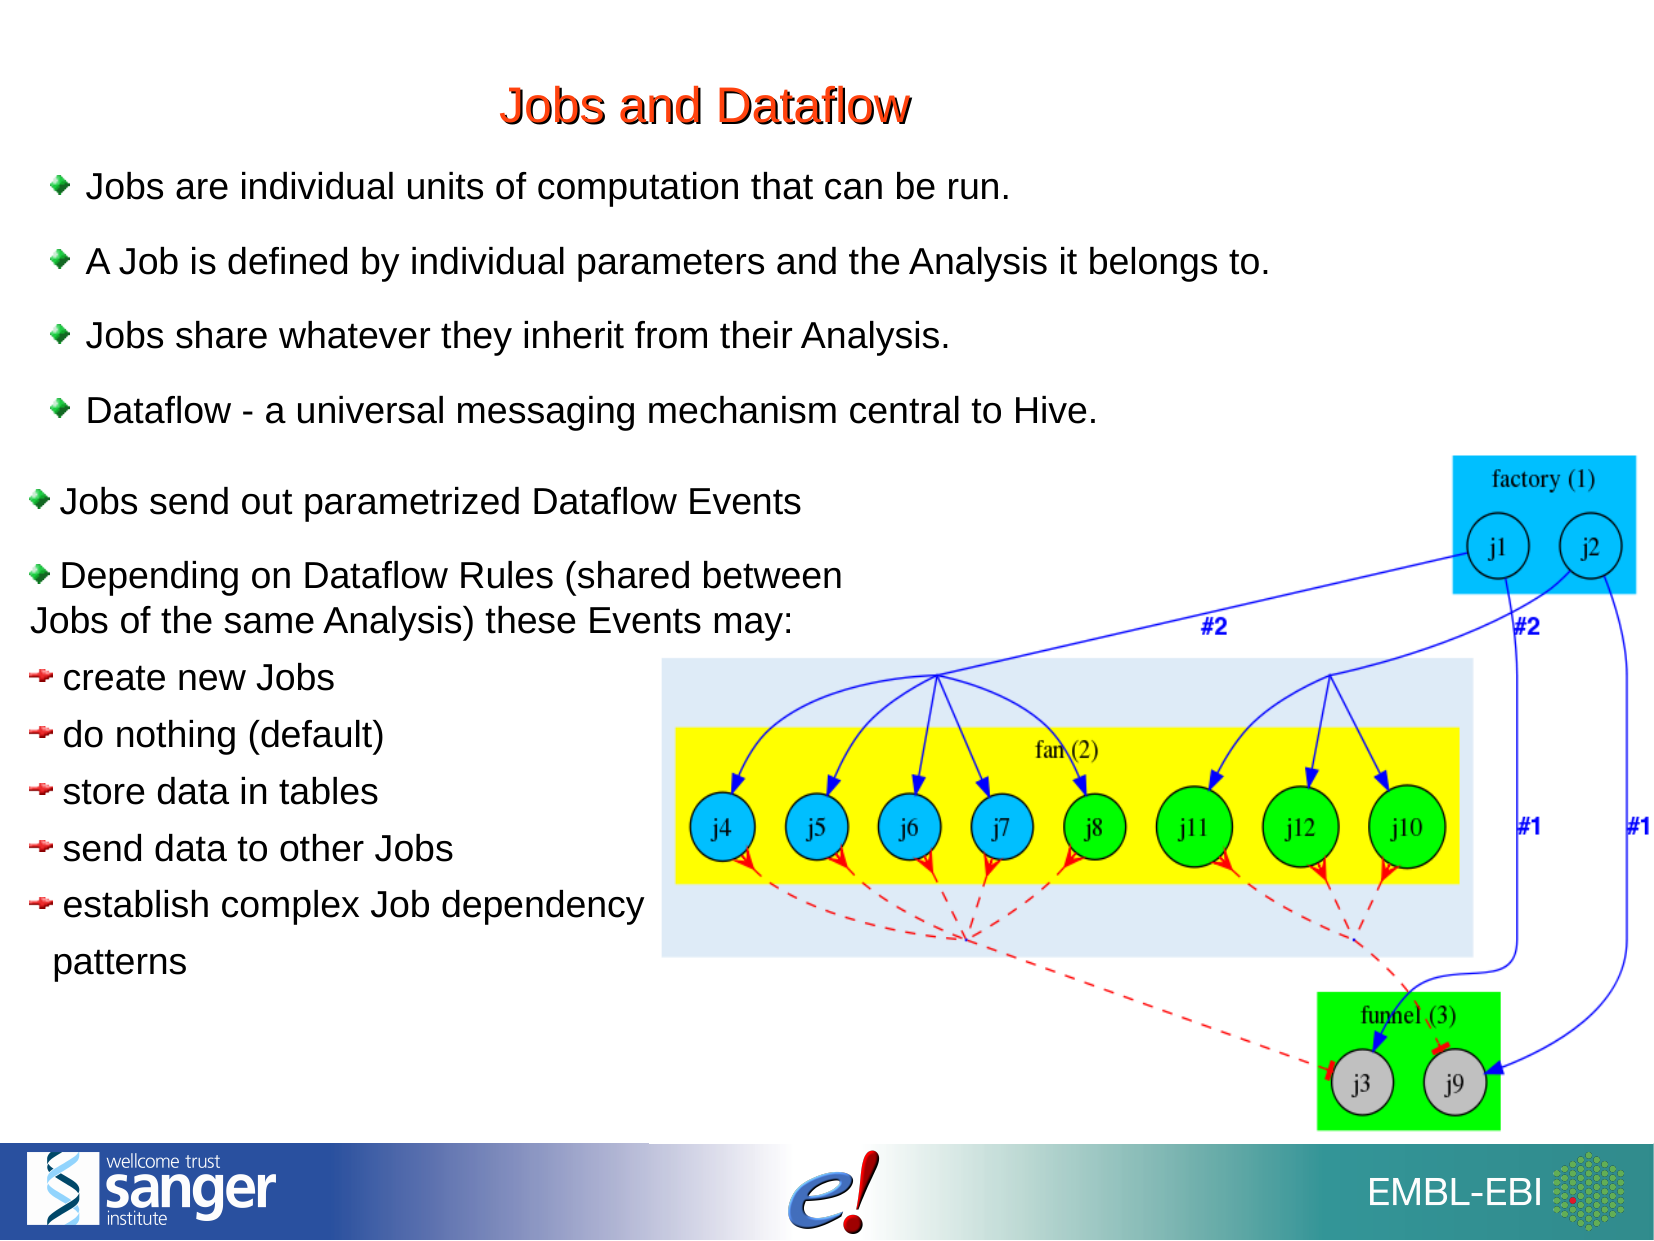

Jobs and Dataflow
Jobs are individual units of computation that can be run.
A Job is defined by individual parameters and the Analysis it belongs to.
Jobs share whatever they inherit from their Analysis.
Dataflow - a universal messaging mechanism central to Hive.
 Jobs send out parametrized Dataflow Events
 Depending on Dataflow Rules (shared between Jobs of the same Analysis) these Events may:
 create new Jobs
 do nothing (default)
 store data in tables
 send data to other Jobs
 establish complex Job dependency
patterns